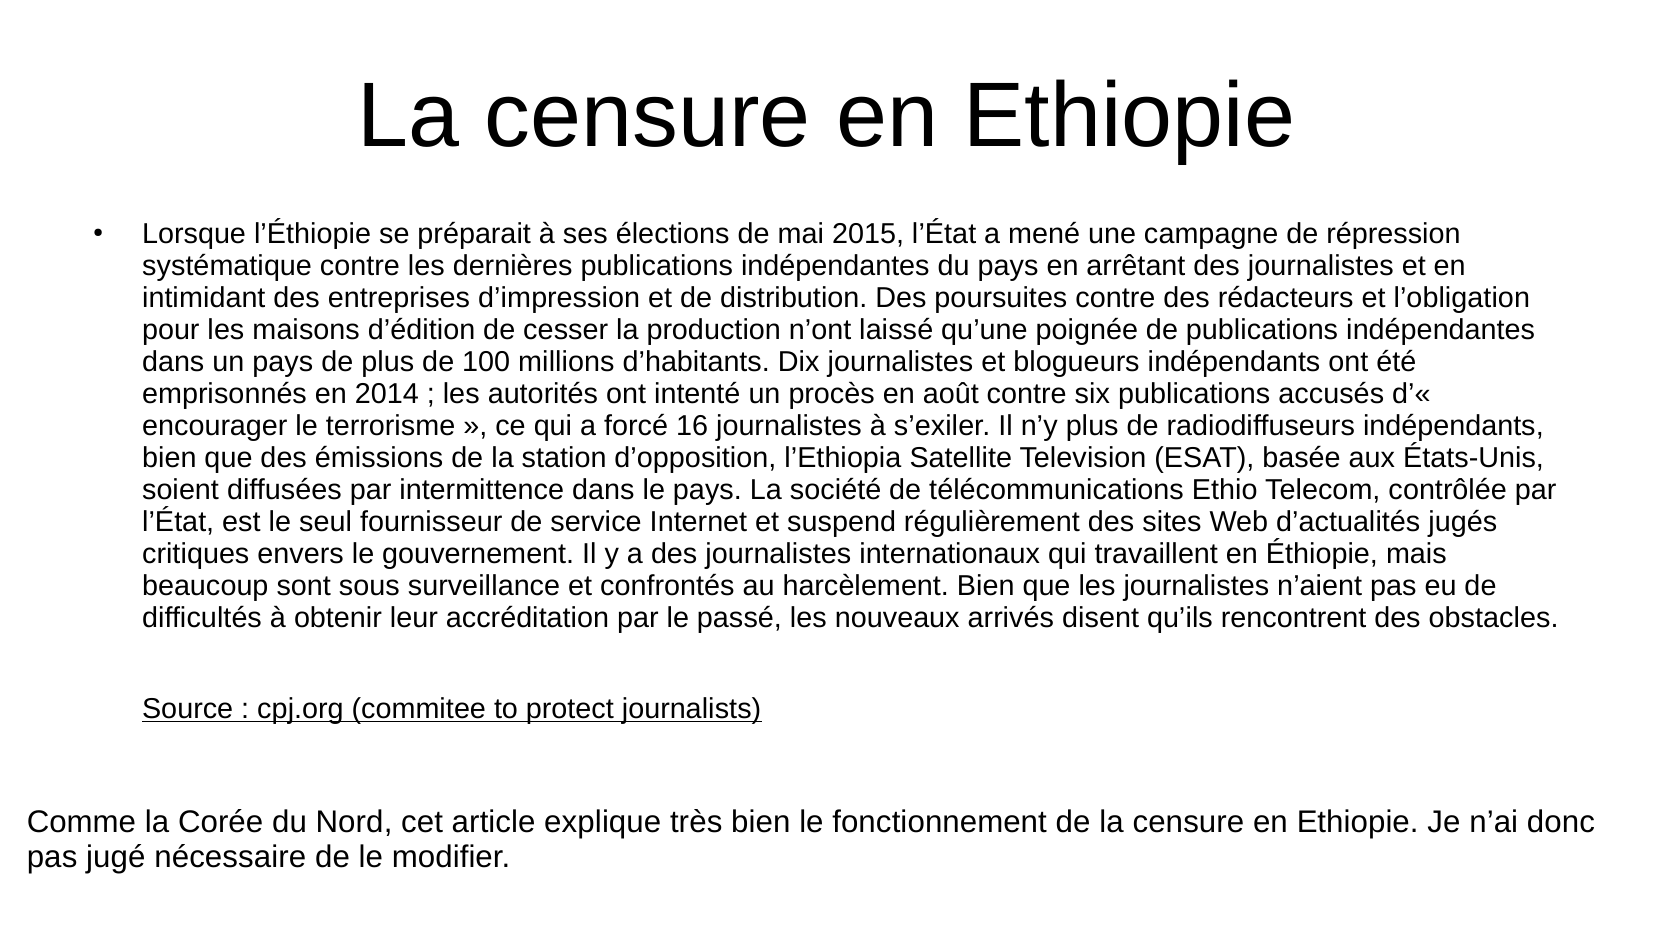

# La censure en Ethiopie
Lorsque l’Éthiopie se préparait à ses élections de mai 2015, l’État a mené une campagne de répression systématique contre les dernières publications indépendantes du pays en arrêtant des journalistes et en intimidant des entreprises d’impression et de distribution. Des poursuites contre des rédacteurs et l’obligation pour les maisons d’édition de cesser la production n’ont laissé qu’une poignée de publications indépendantes dans un pays de plus de 100 millions d’habitants. Dix journalistes et blogueurs indépendants ont été emprisonnés en 2014 ; les autorités ont intenté un procès en août contre six publications accusés d’« encourager le terrorisme », ce qui a forcé 16 journalistes à s’exiler. Il n’y plus de radiodiffuseurs indépendants, bien que des émissions de la station d’opposition, l’Ethiopia Satellite Television (ESAT), basée aux États-Unis, soient diffusées par intermittence dans le pays. La société de télécommunications Ethio Telecom, contrôlée par l’État, est le seul fournisseur de service Internet et suspend régulièrement des sites Web d’actualités jugés critiques envers le gouvernement. Il y a des journalistes internationaux qui travaillent en Éthiopie, mais beaucoup sont sous surveillance et confrontés au harcèlement. Bien que les journalistes n’aient pas eu de difficultés à obtenir leur accréditation par le passé, les nouveaux arrivés disent qu’ils rencontrent des obstacles.
Source : cpj.org (commitee to protect journalists)
Comme la Corée du Nord, cet article explique très bien le fonctionnement de la censure en Ethiopie. Je n’ai donc pas jugé nécessaire de le modifier.